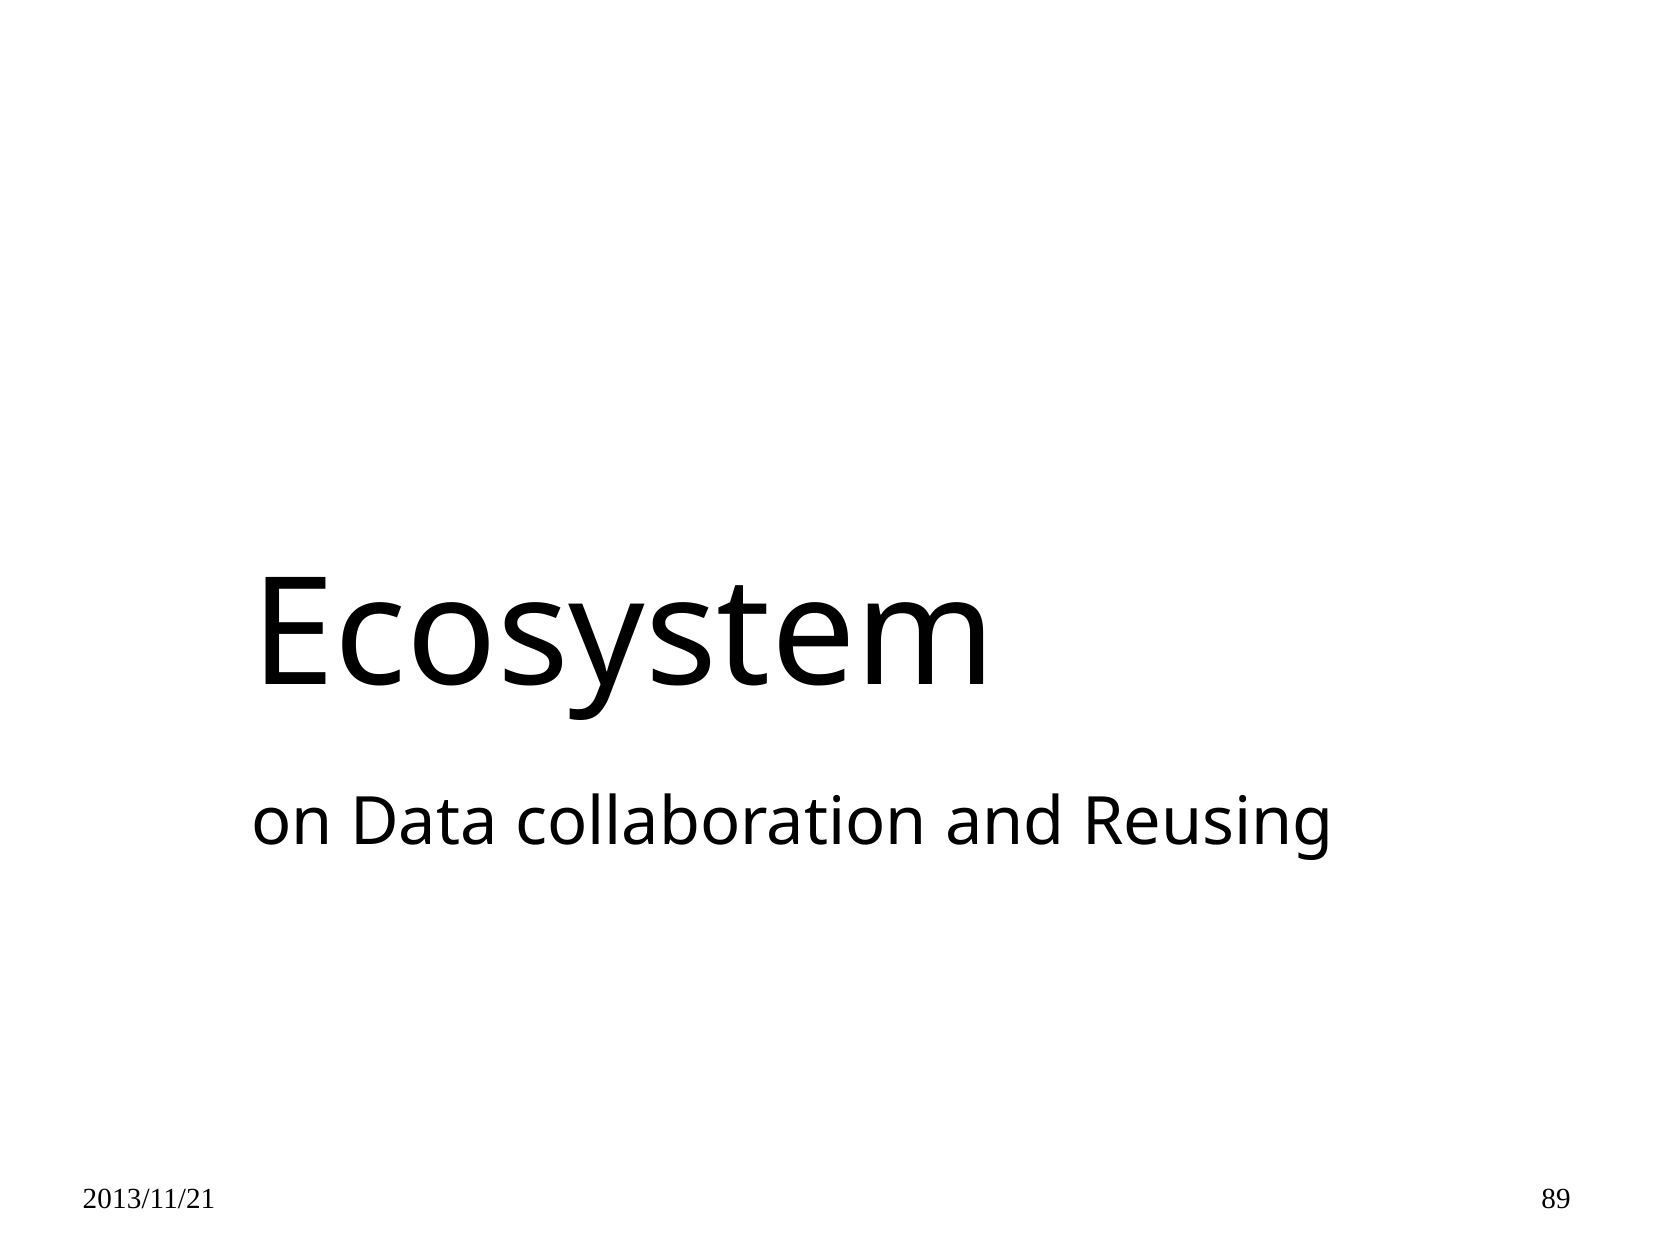

Ecosystem
on Data collaboration and Reusing
2013/11/21
89